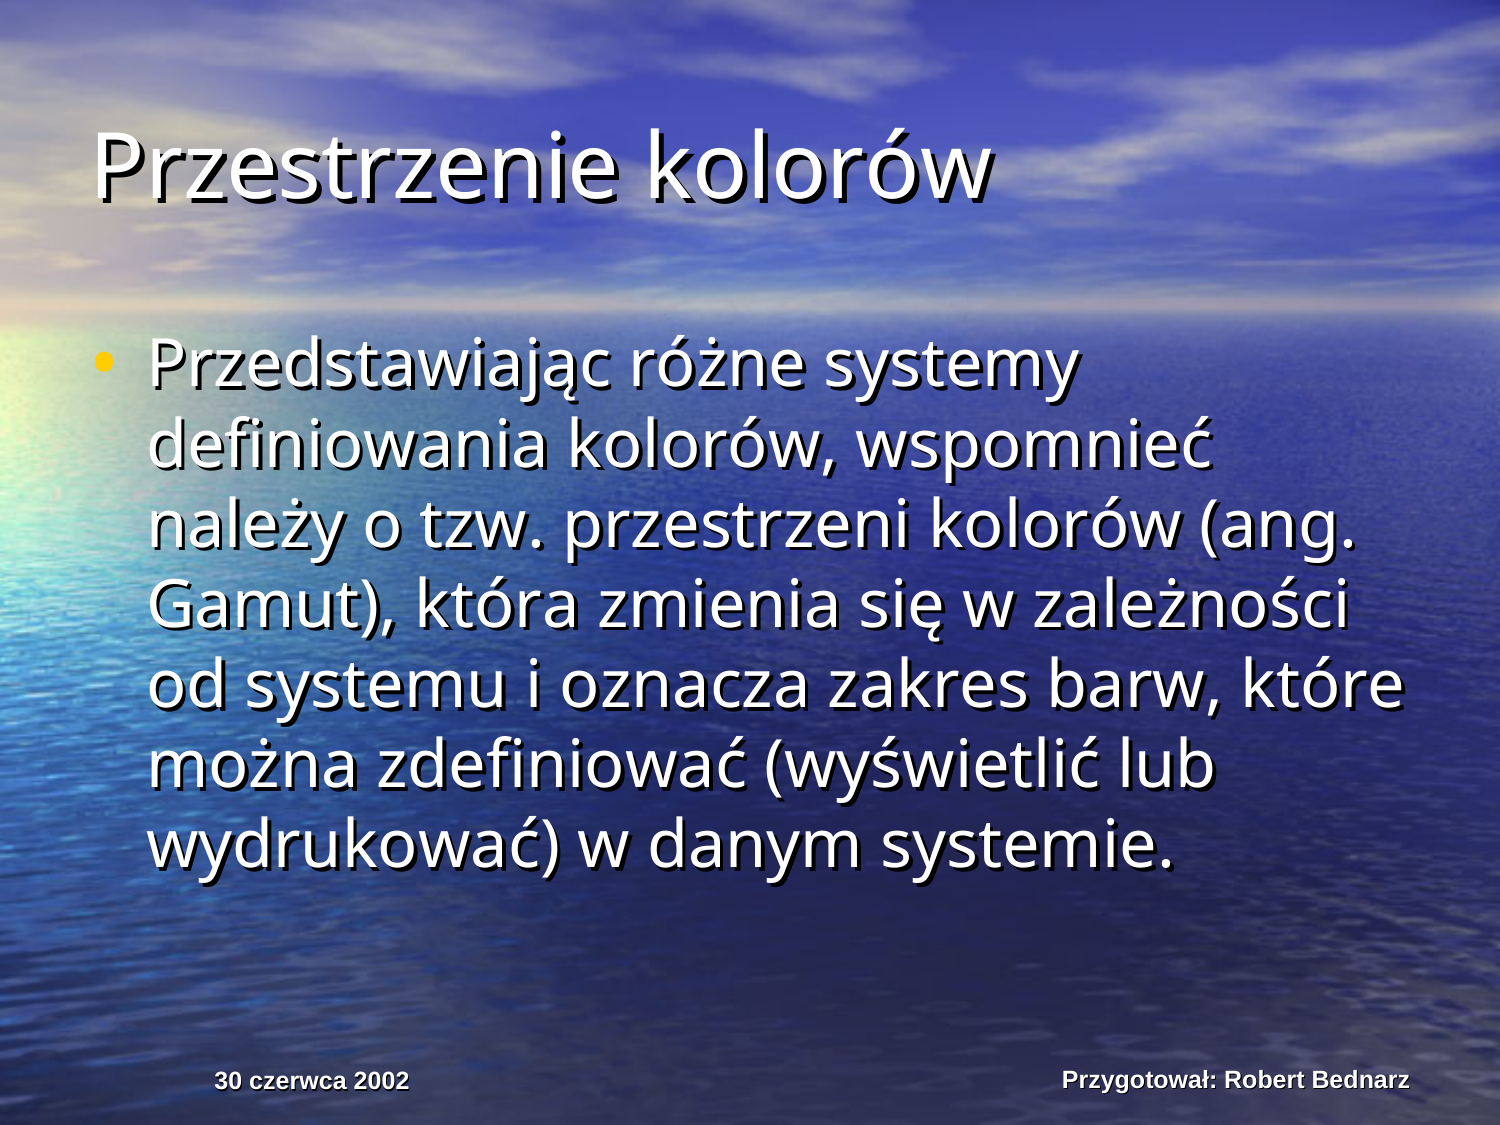

# Przestrzenie kolorów
Przedstawiając różne systemy definiowania kolorów, wspomnieć należy o tzw. przestrzeni kolorów (ang. Gamut), która zmienia się w zależności od systemu i oznacza zakres barw, które można zdefiniować (wyświetlić lub wydrukować) w danym systemie.